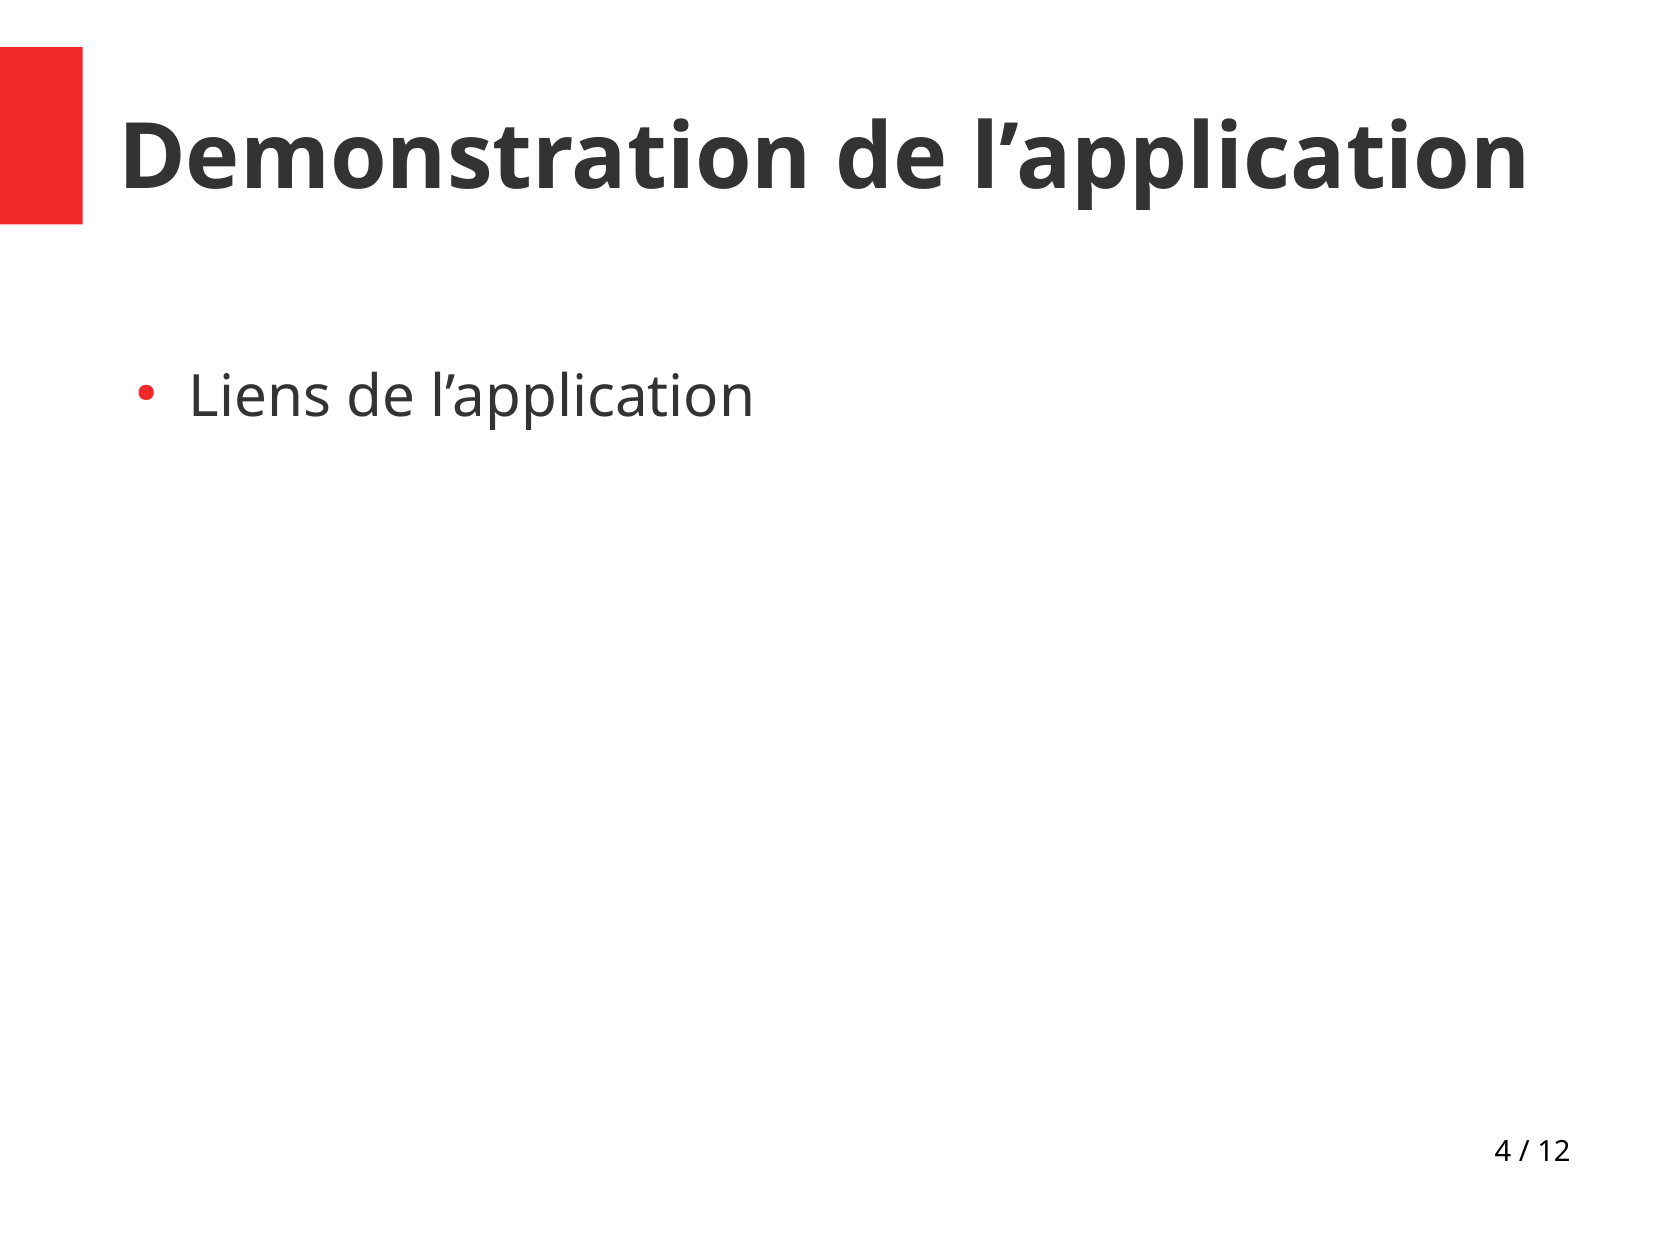

# Demonstration de l’application
Liens de l’application
4